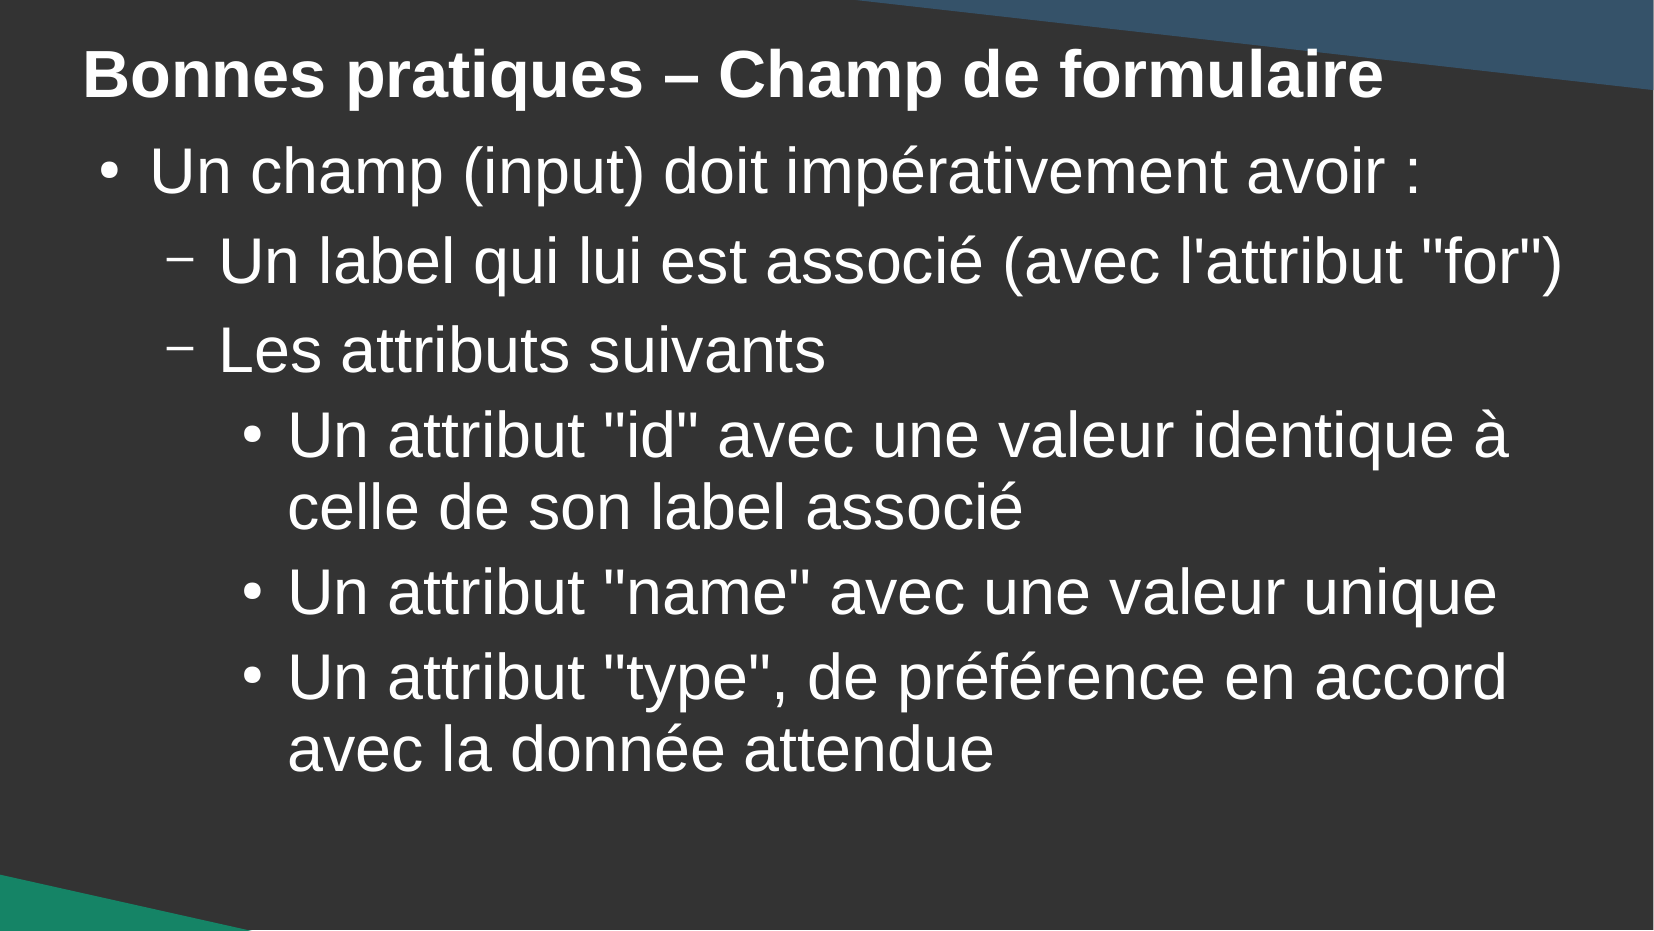

# Bonnes pratiques – Champ de formulaire
Un champ (input) doit impérativement avoir :
Un label qui lui est associé (avec l'attribut "for")
Les attributs suivants
Un attribut "id" avec une valeur identique à celle de son label associé
Un attribut "name" avec une valeur unique
Un attribut "type", de préférence en accord avec la donnée attendue